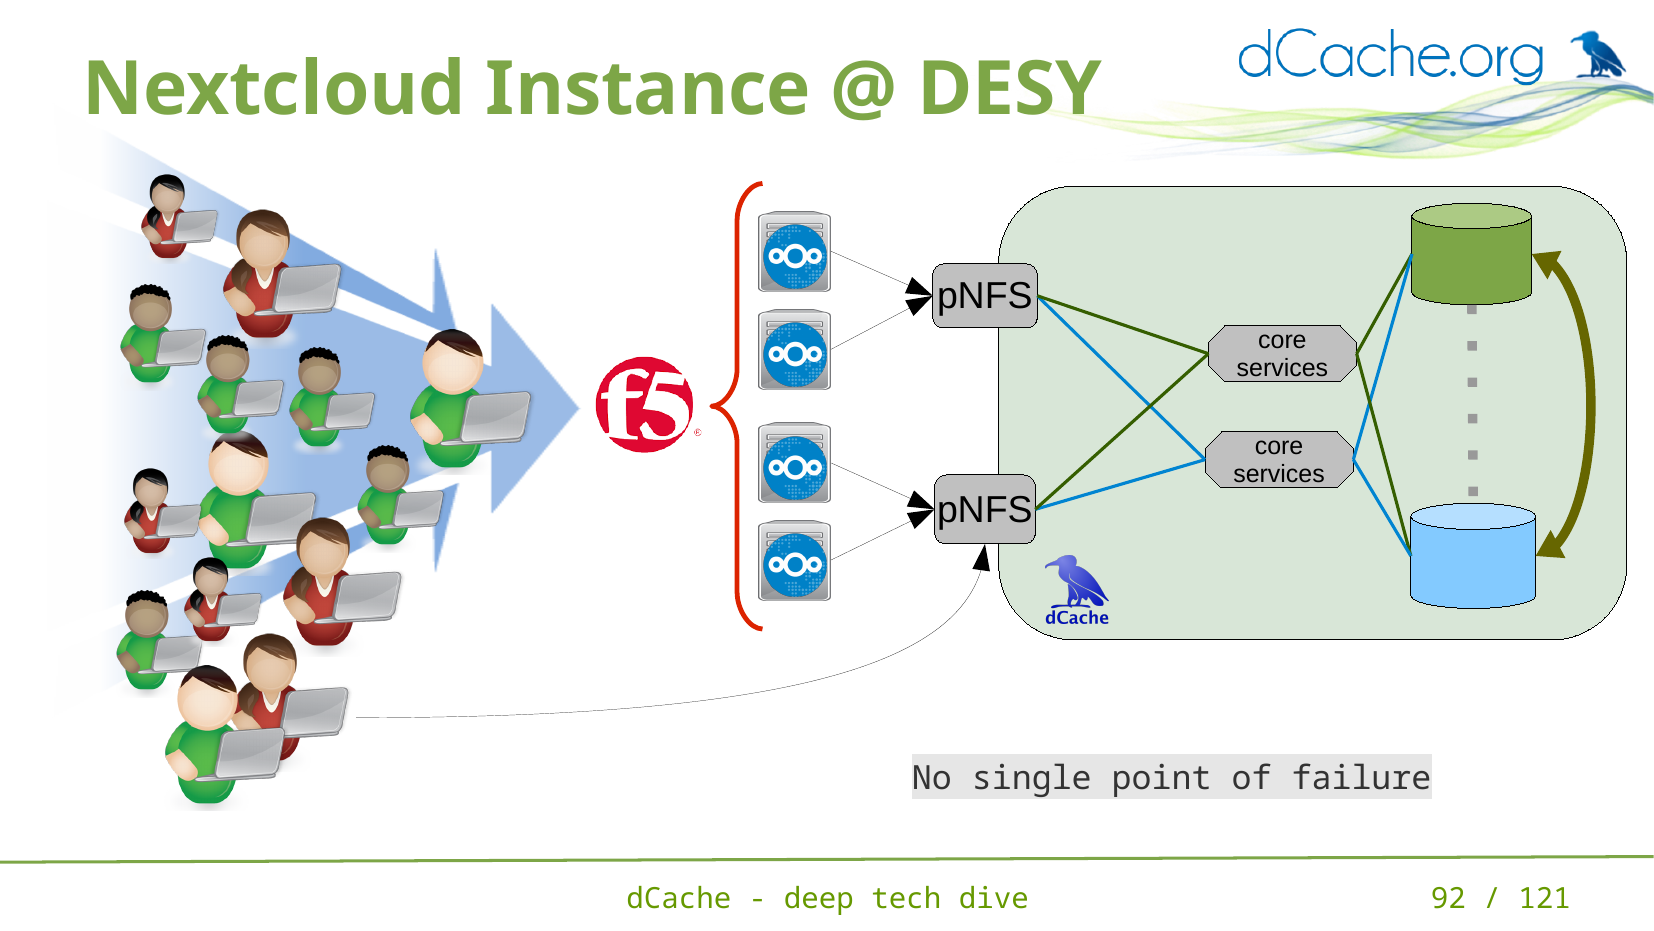

# Nextcloud Instance @ DESY
pNFS
core
services
core
services
pNFS
No single point of failure
dCache - deep tech dive
92